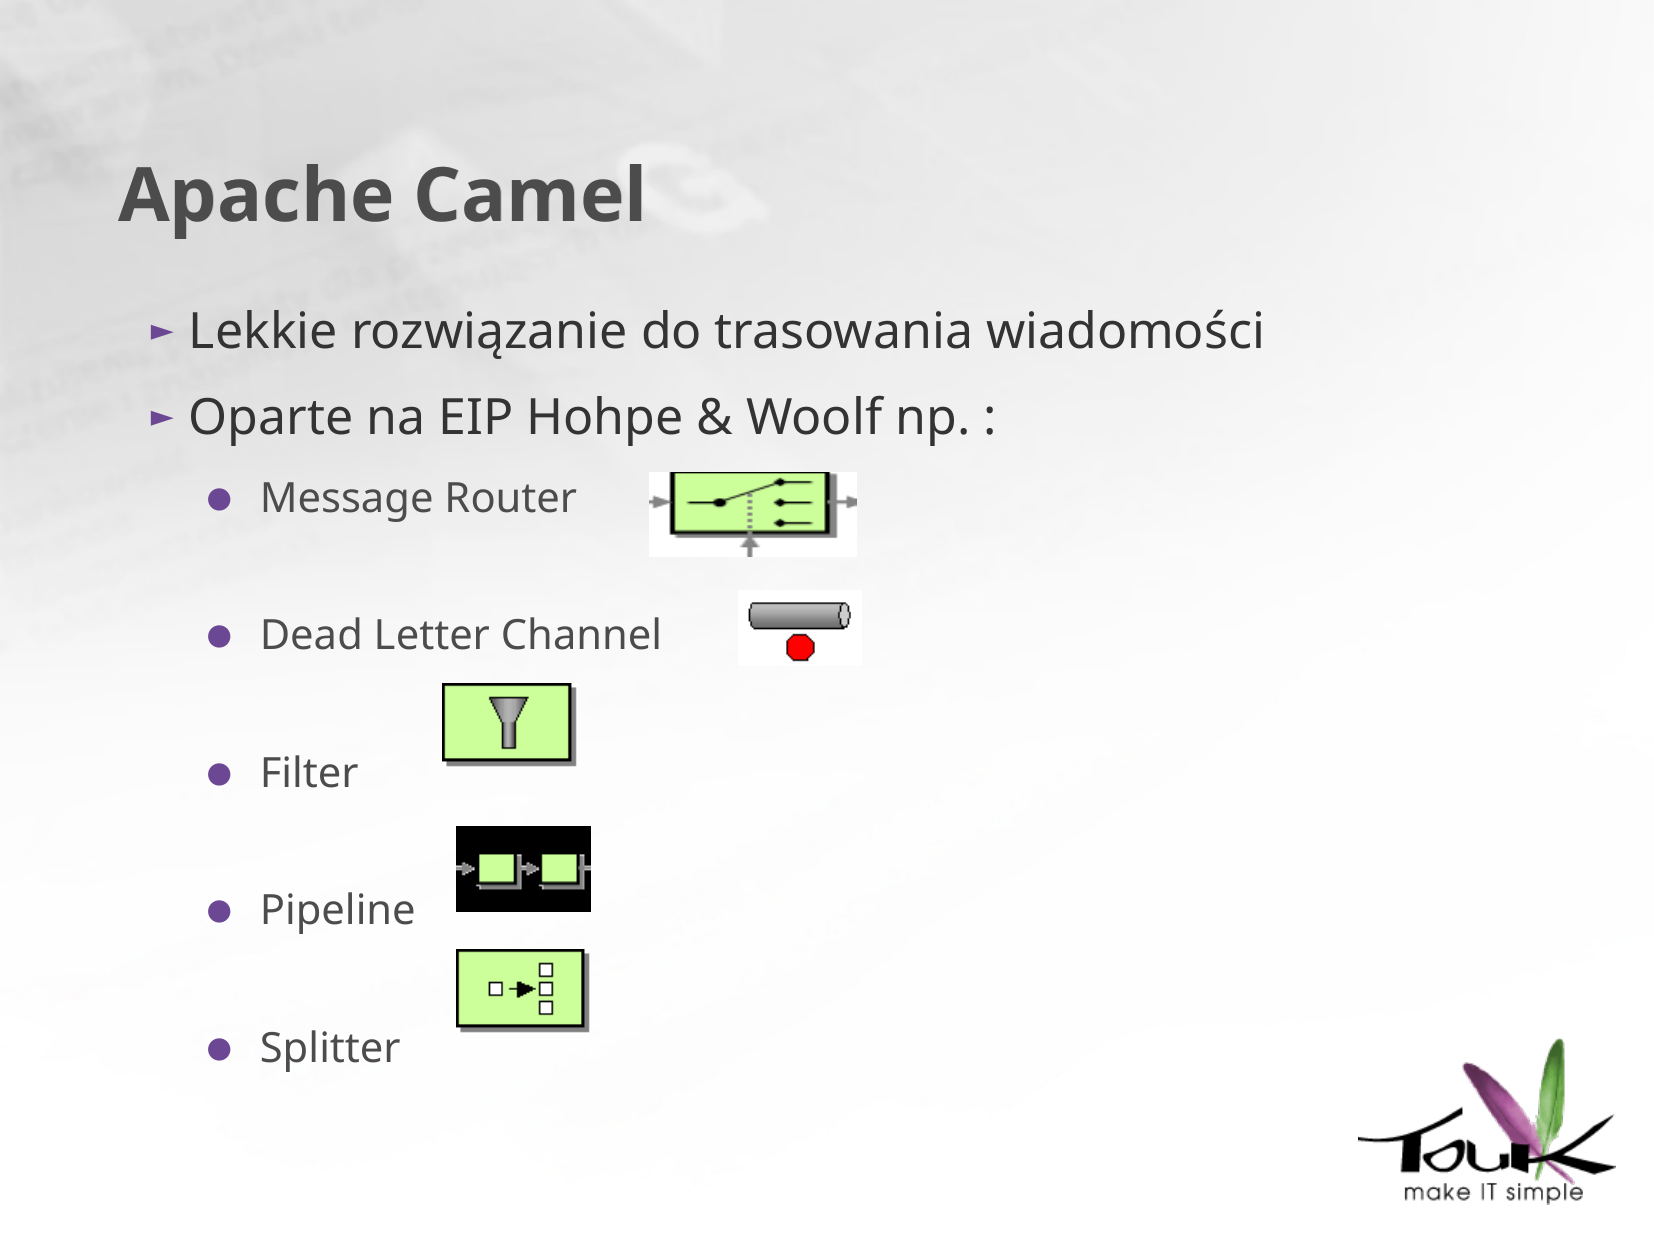

# Apache Camel
Lekkie rozwiązanie do trasowania wiadomości
Oparte na EIP Hohpe & Woolf np. :
Message Router
Dead Letter Channel
Filter
Pipeline
Splitter